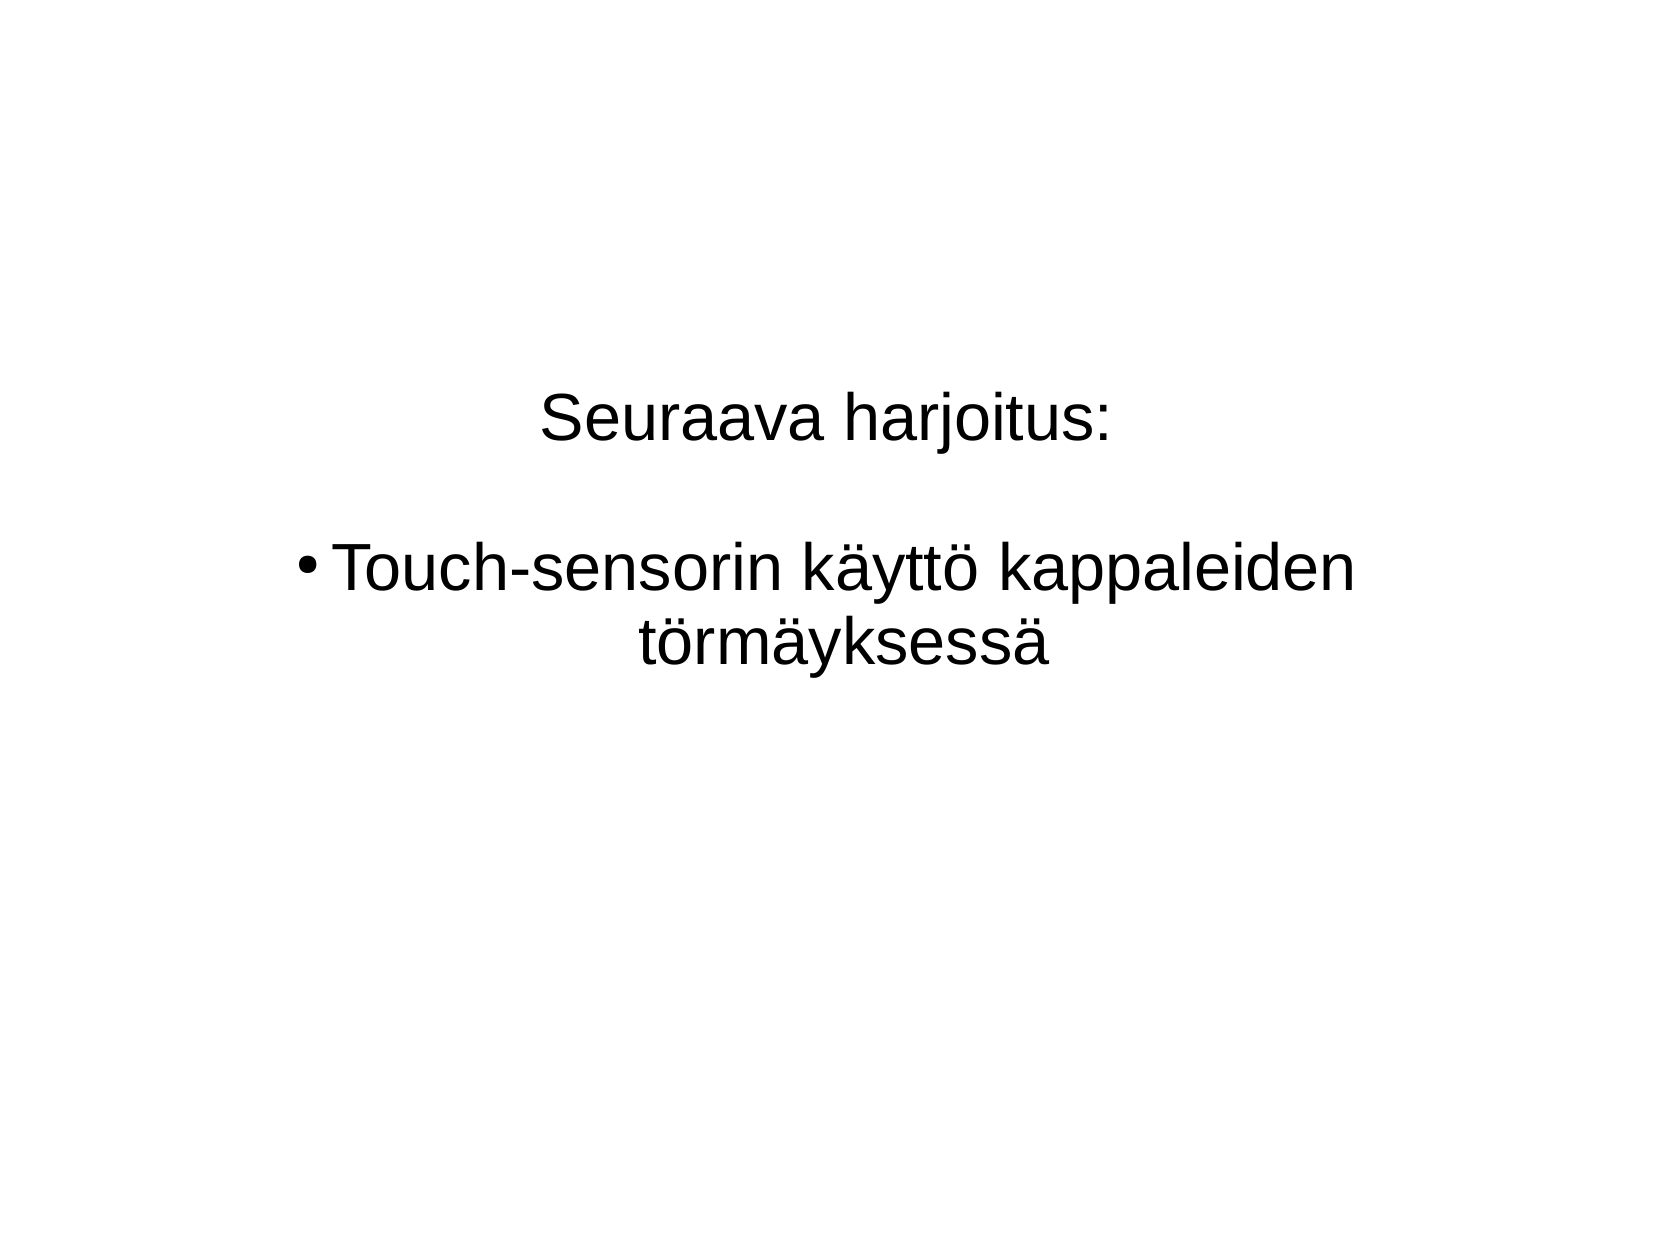

# Seuraava harjoitus:
Touch-sensorin käyttö kappaleiden törmäyksessä